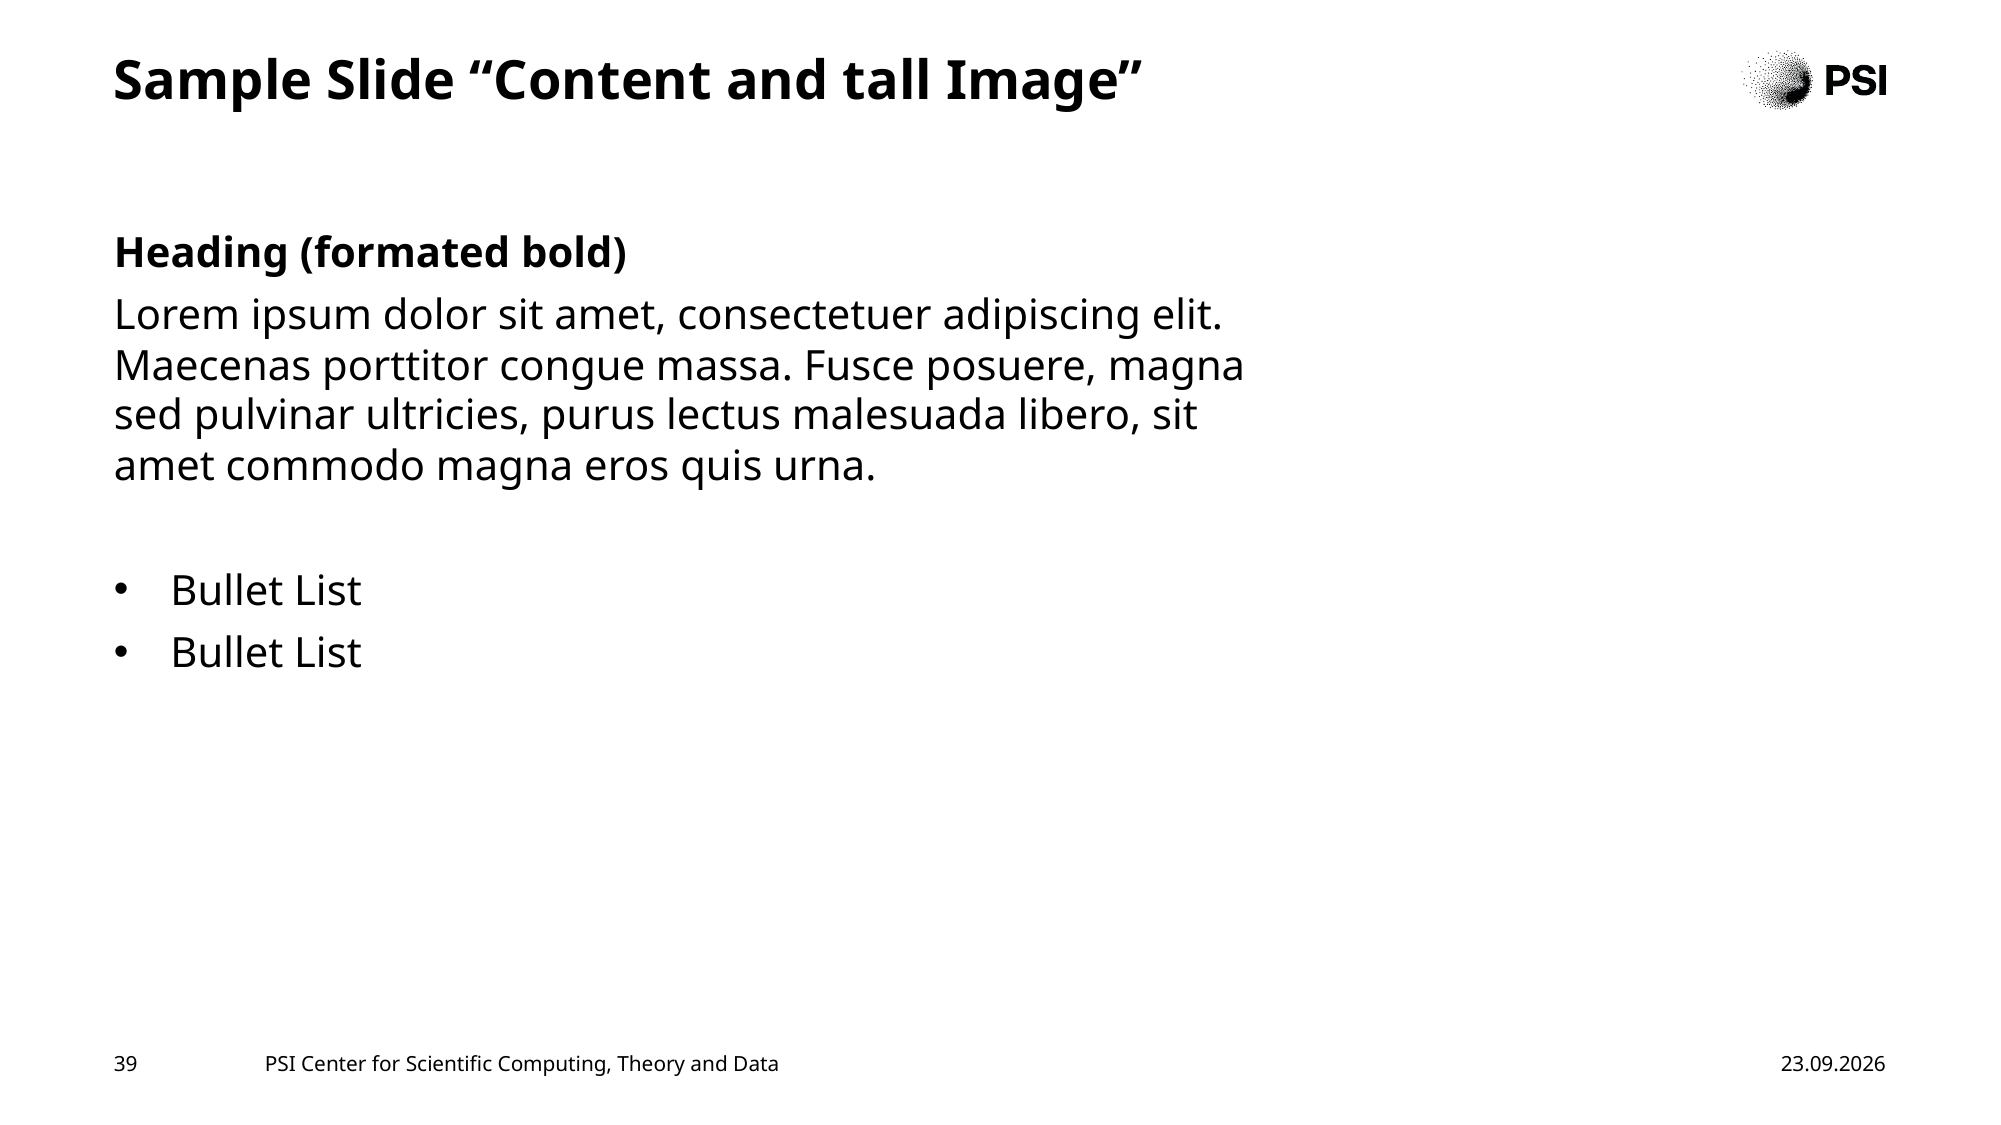

# Sample Slide “Content and tall Image”
Heading (formated bold)
Lorem ipsum dolor sit amet, consectetuer adipiscing elit. Maecenas porttitor congue massa. Fusce posuere, magna sed pulvinar ultricies, purus lectus malesuada libero, sit amet commodo magna eros quis urna.
Bullet List
Bullet List
39
PSI Center for Scientific Computing, Theory and Data